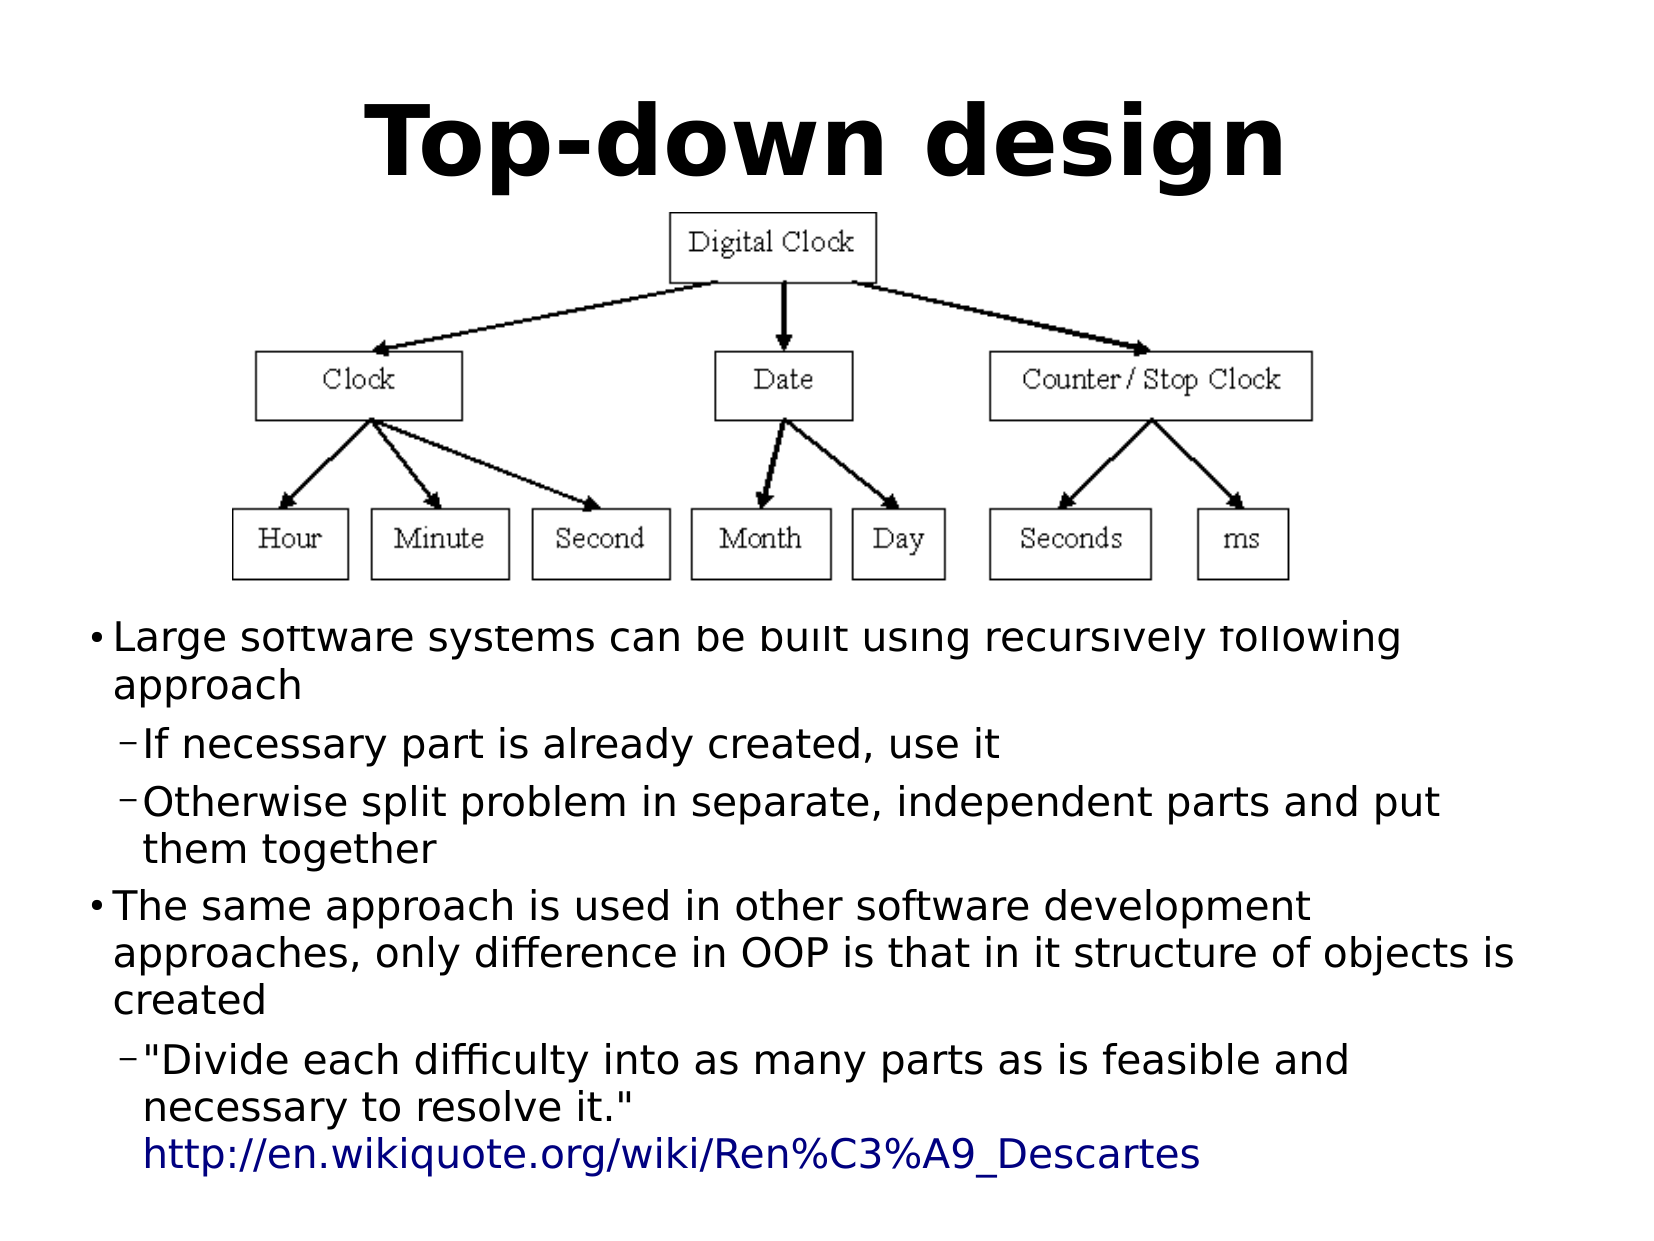

# Top-down design
Large software systems can be built using recursively following approach
If necessary part is already created, use it
Otherwise split problem in separate, independent parts and put them together
The same approach is used in other software development approaches, only difference in OOP is that in it structure of objects is created
"Divide each difficulty into as many parts as is feasible and necessary to resolve it."
http://en.wikiquote.org/wiki/Ren%C3%A9_Descartes